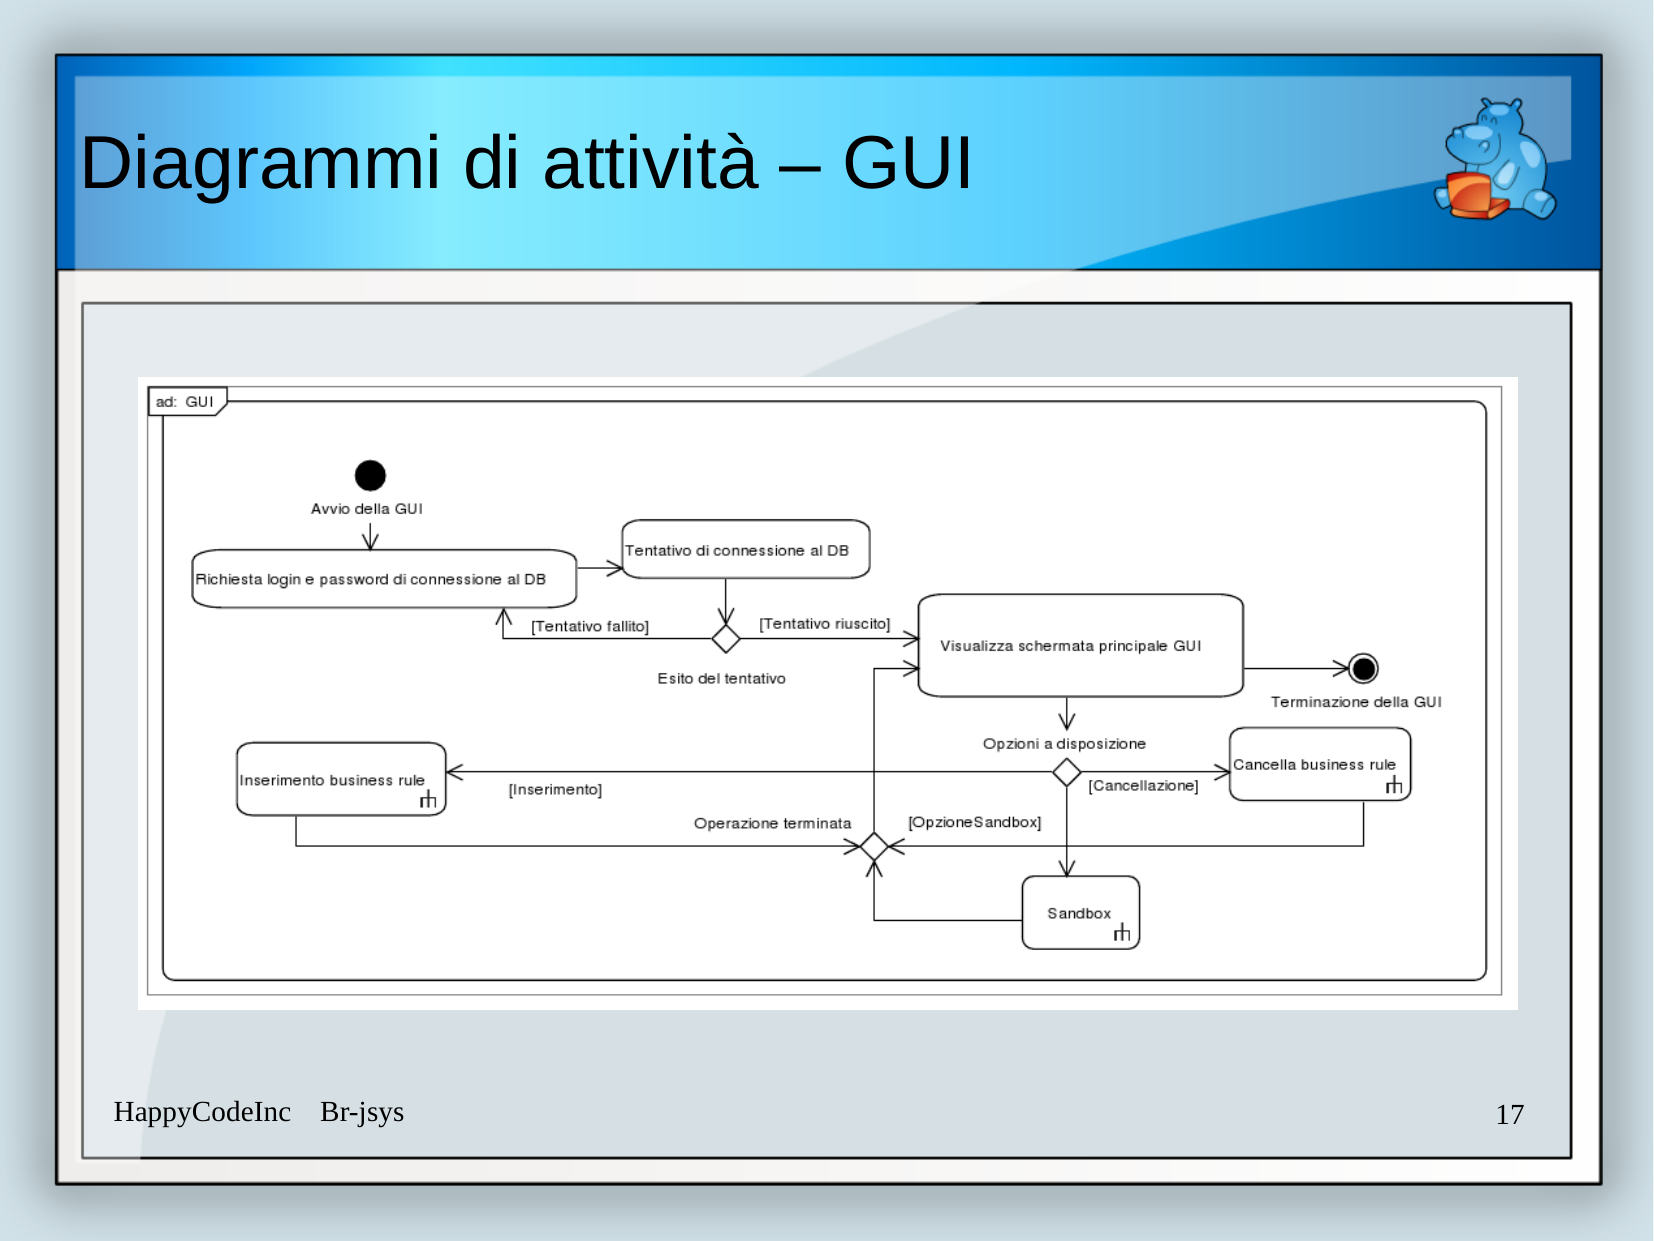

# Diagrammi di attività – GUI
HappyCodeInc Br-jsys
17